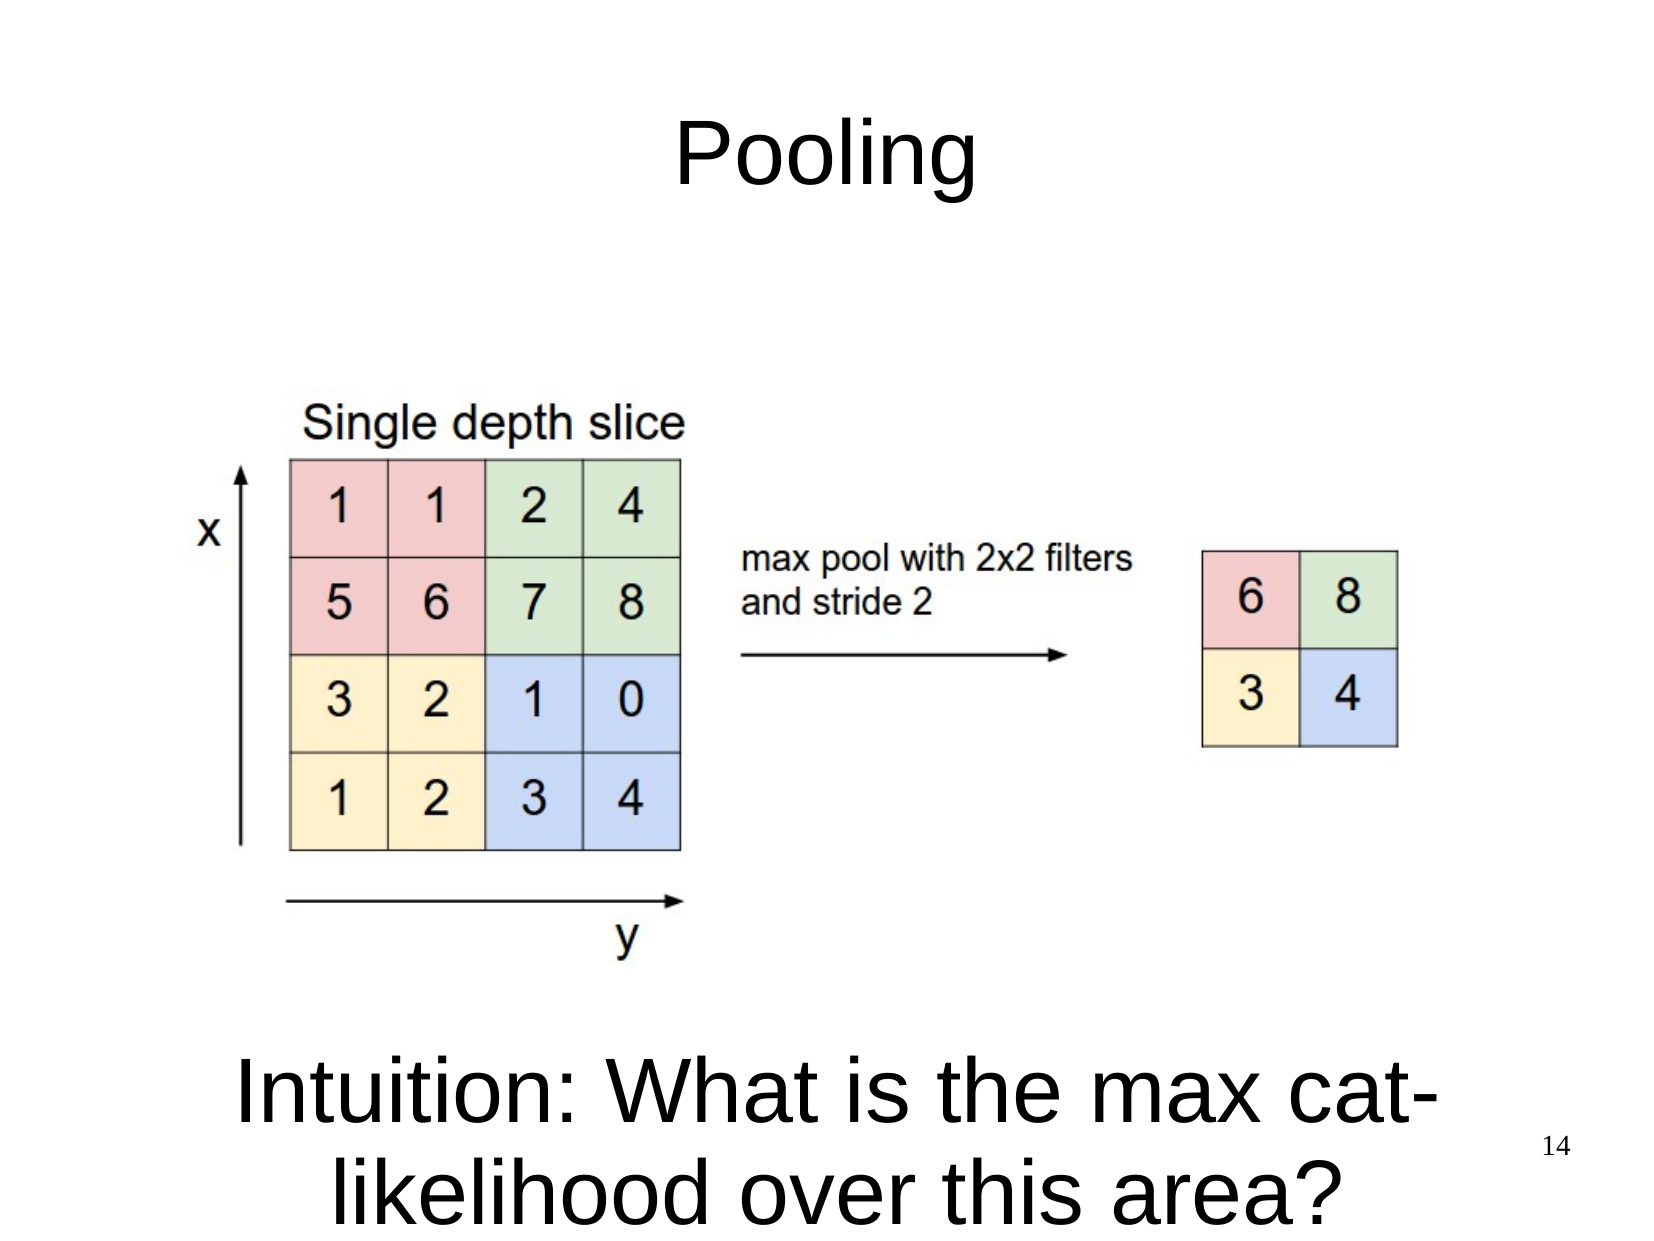

# Pooling
Intuition: What is the max cat-likelihood over this area?
14